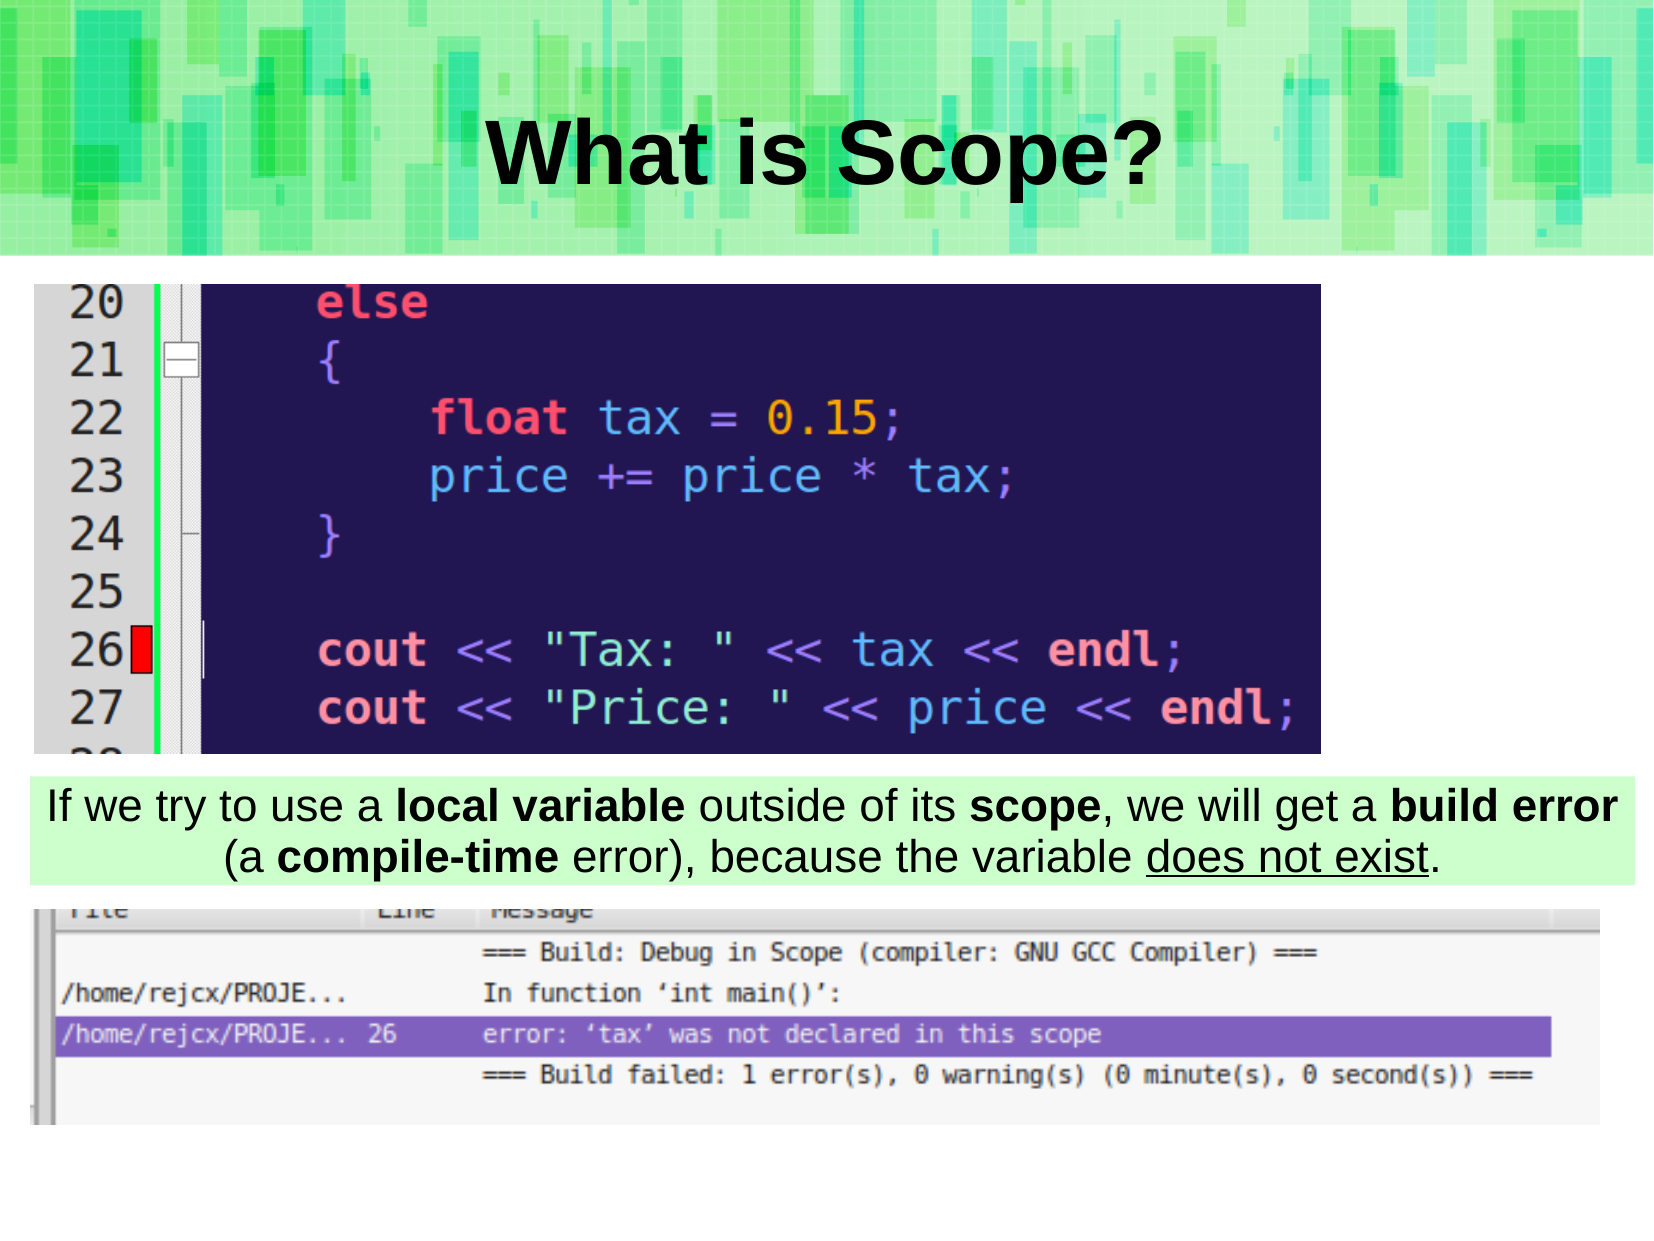

# What is Scope?
If we try to use a local variable outside of its scope, we will get a build error (a compile-time error), because the variable does not exist.